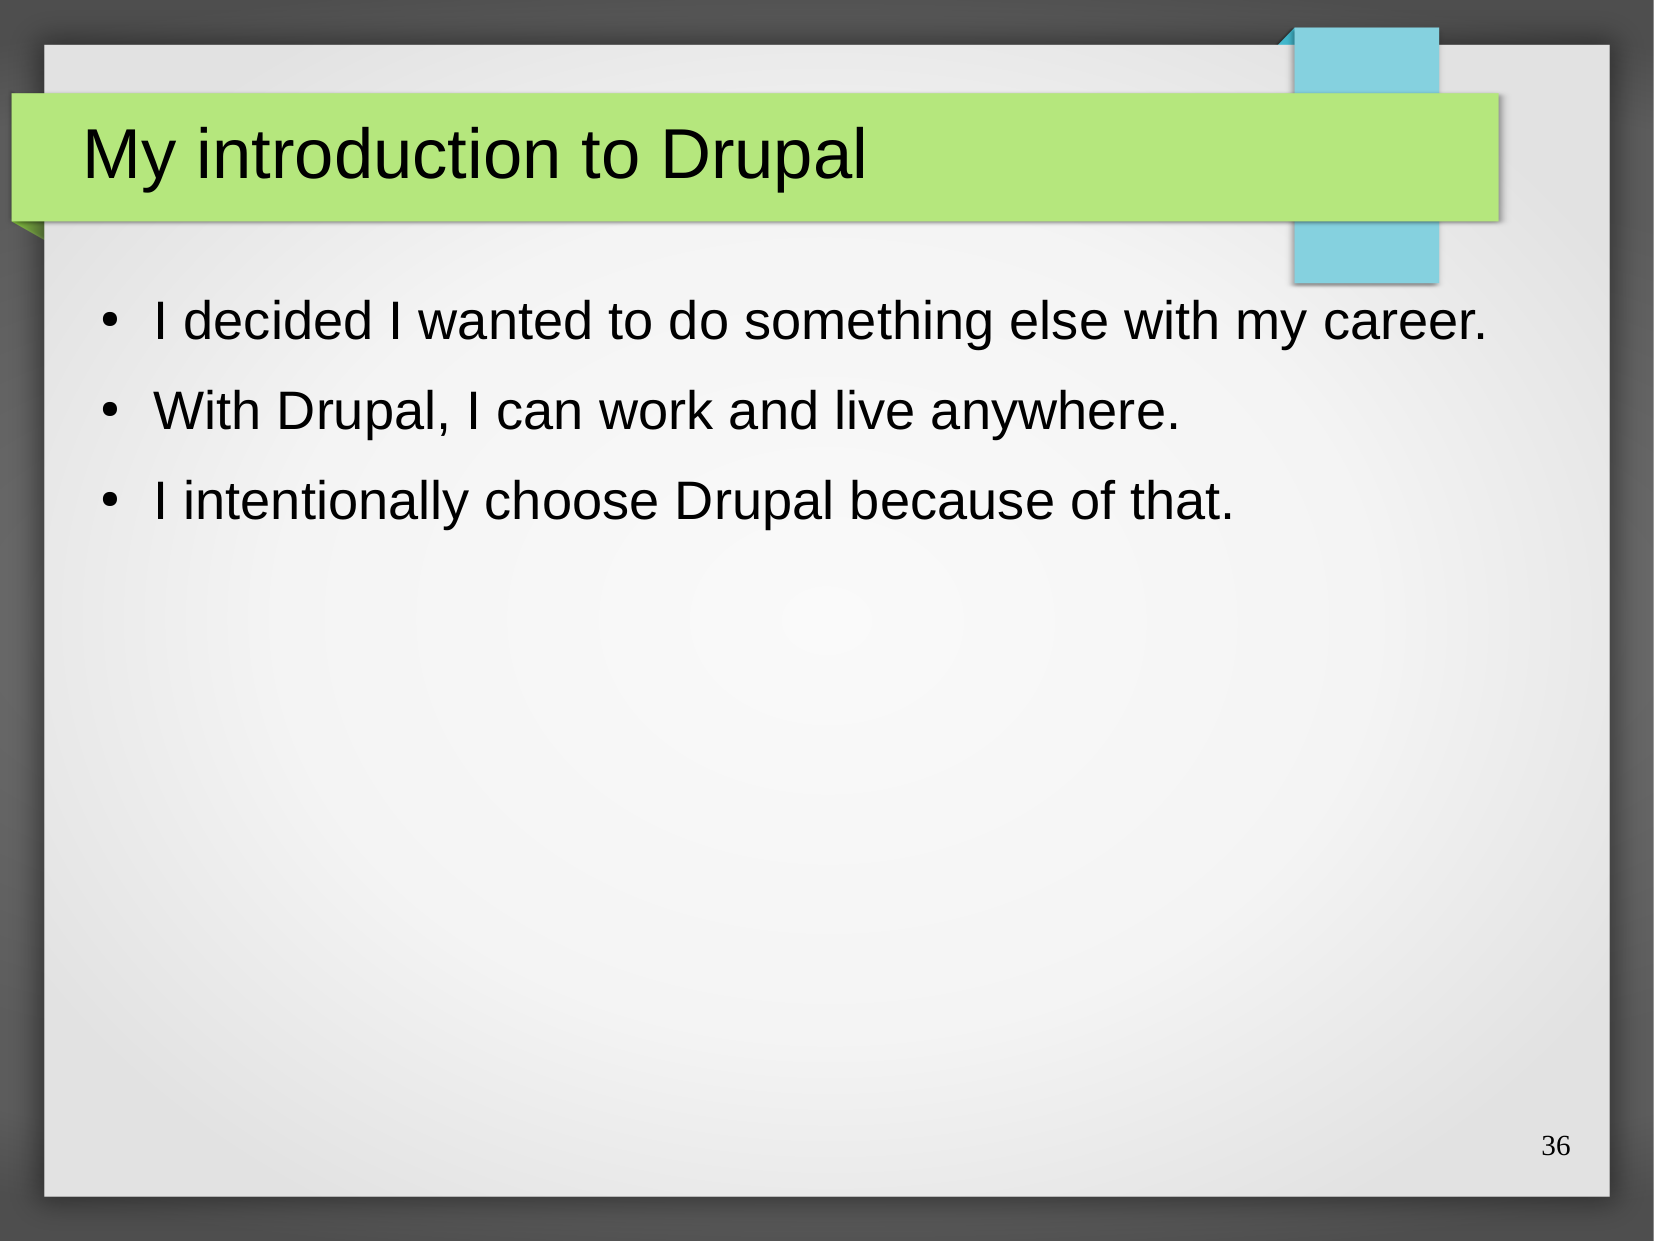

# My introduction to Drupal
I decided I wanted to do something else with my career.
With Drupal, I can work and live anywhere.
I intentionally choose Drupal because of that.
36